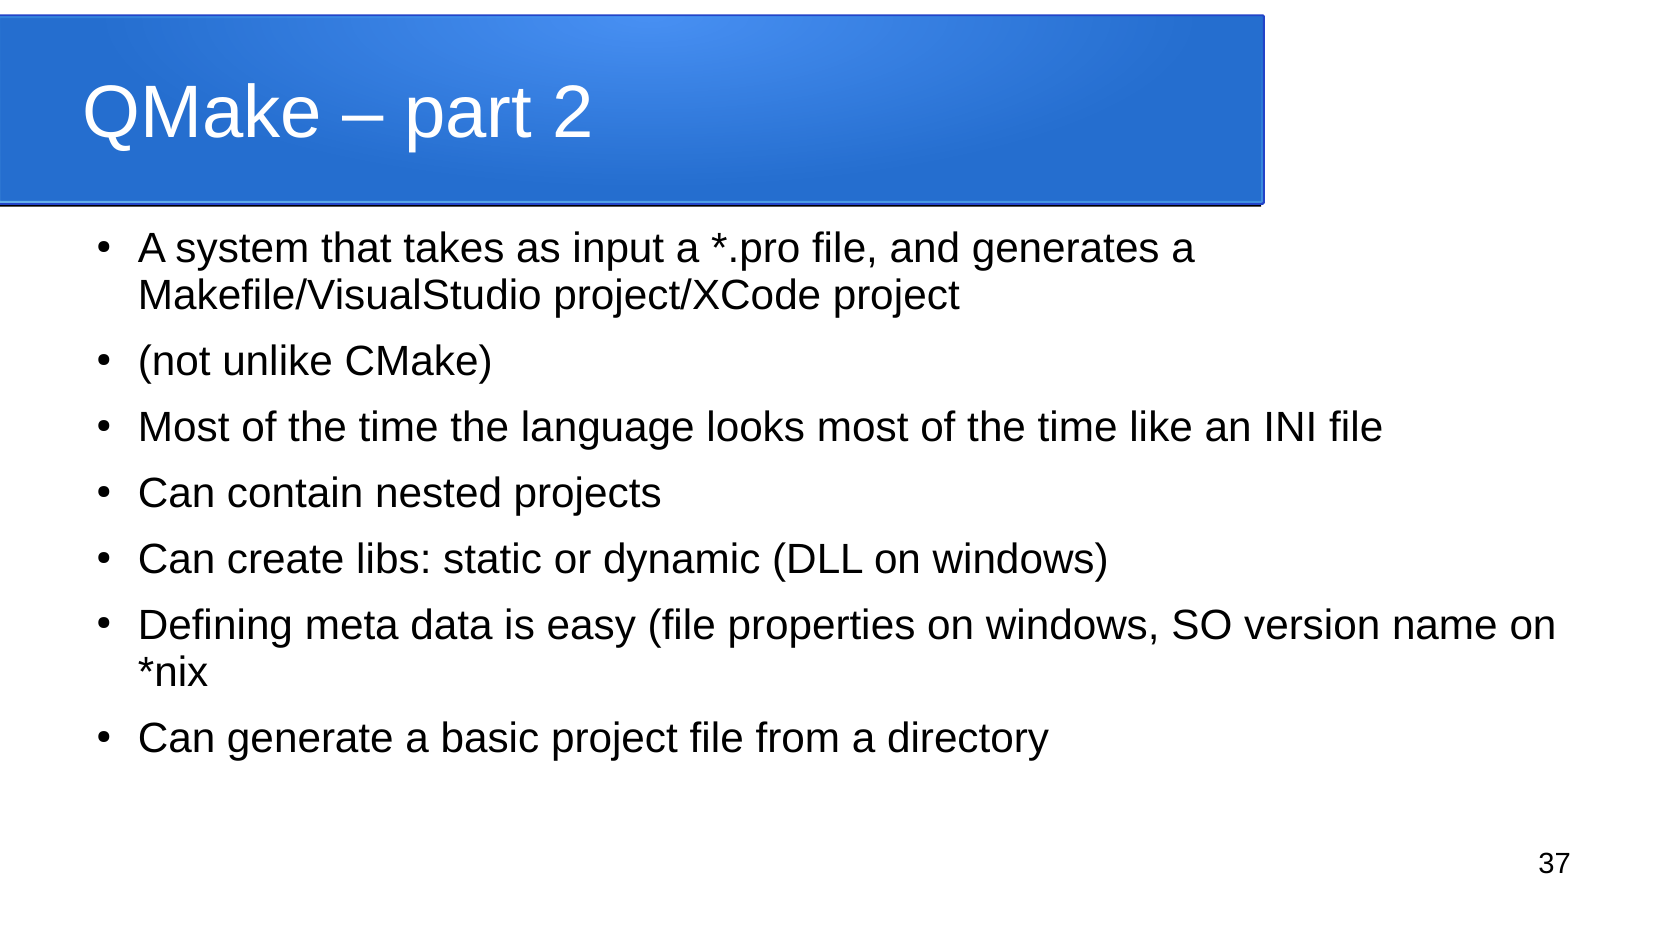

# QMake – part 2
A system that takes as input a *.pro file, and generates a Makefile/VisualStudio project/XCode project
(not unlike CMake)
Most of the time the language looks most of the time like an INI file
Can contain nested projects
Can create libs: static or dynamic (DLL on windows)
Defining meta data is easy (file properties on windows, SO version name on *nix
Can generate a basic project file from a directory
37